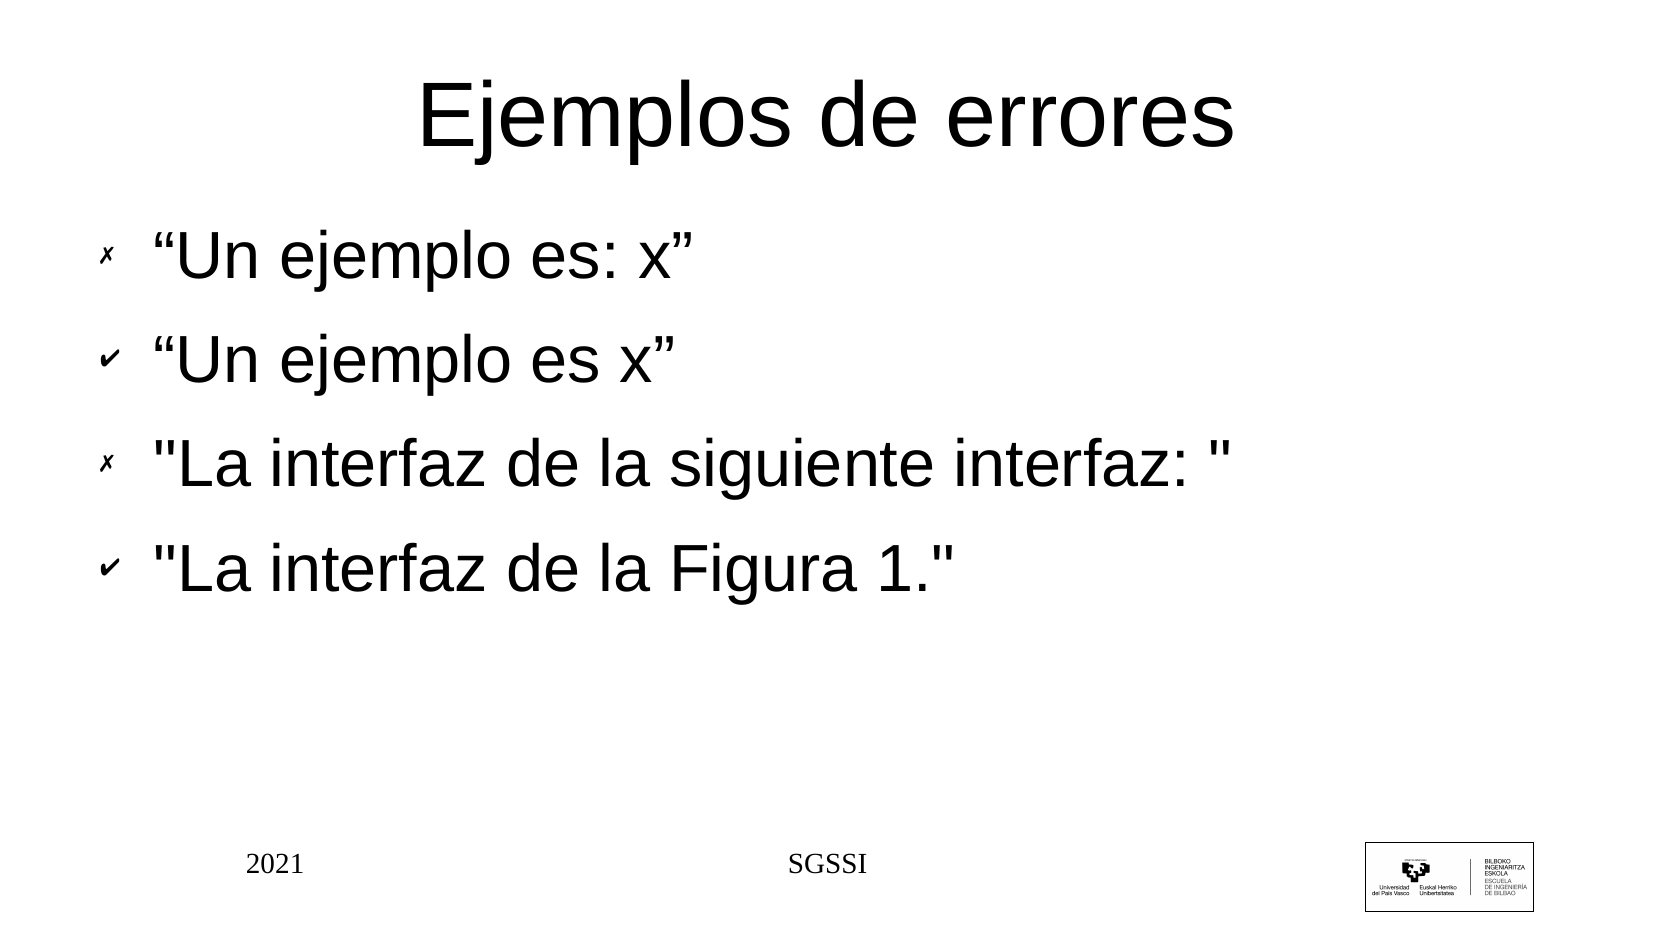

# Ejemplos de errores
“Un ejemplo es: x”
“Un ejemplo es x”
"La interfaz de la siguiente interfaz: "
"La interfaz de la Figura 1."